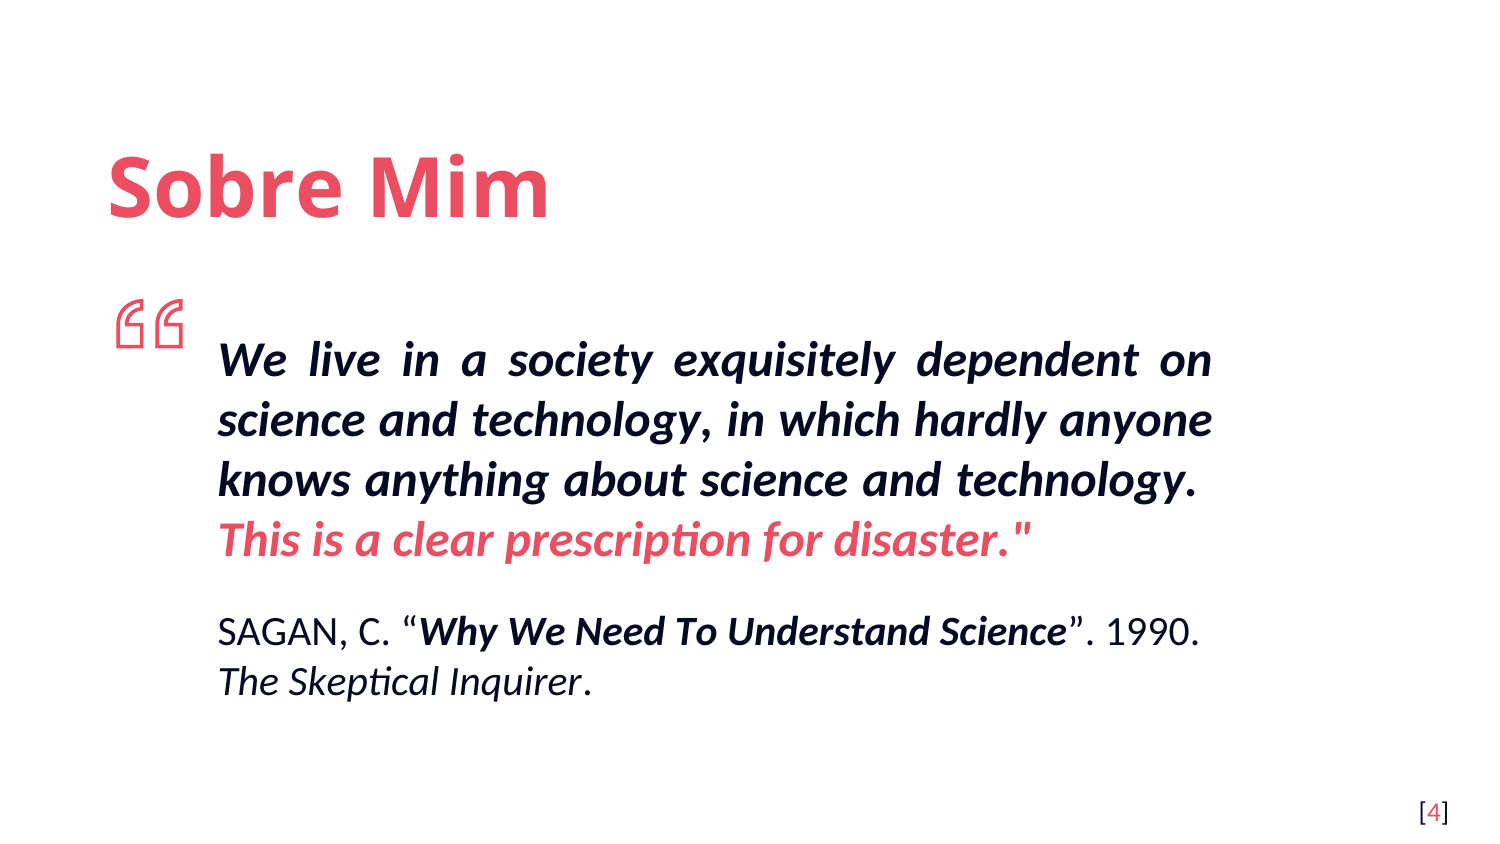

Sobre Mim
We live in a society exquisitely dependent on science and technology, in which hardly anyone knows anything about science and technology.
This is a clear prescription for disaster."
SAGAN, C. “Why We Need To Understand Science”. 1990.
The Skeptical Inquirer.